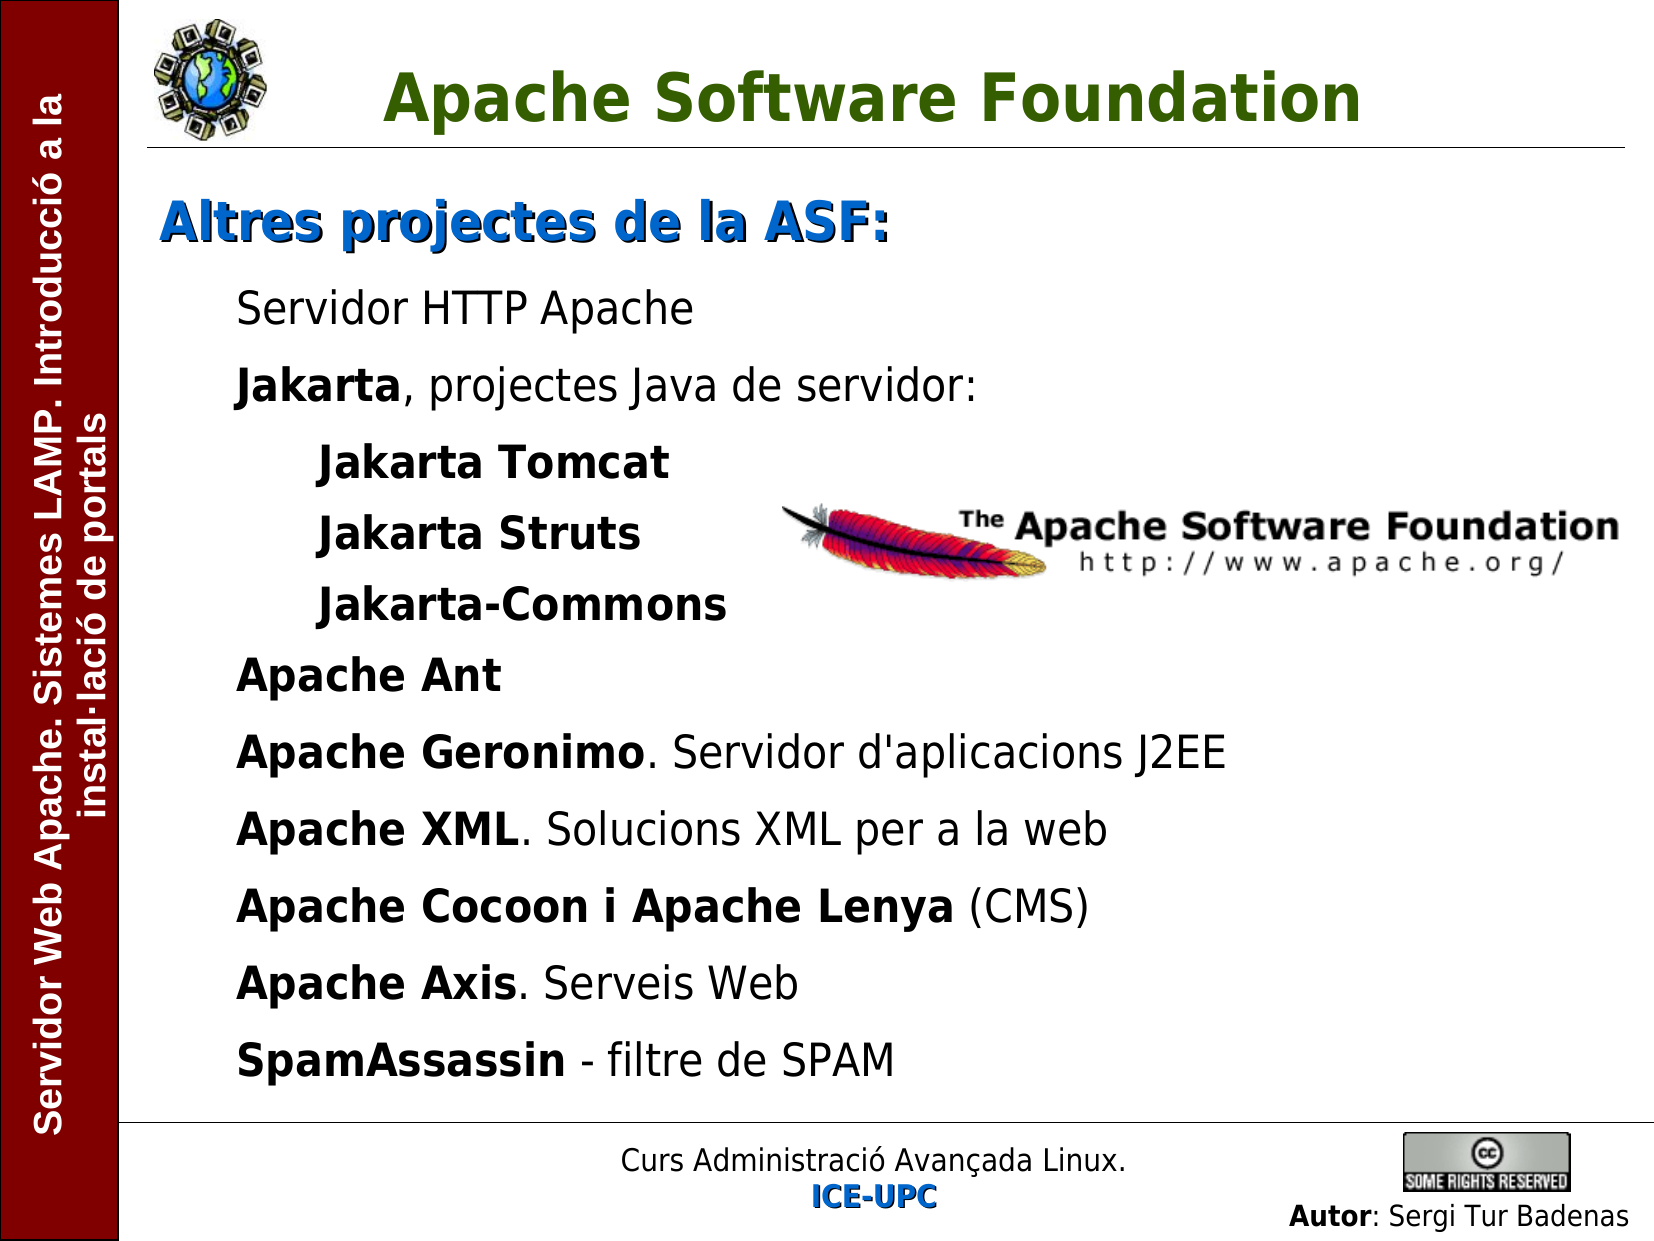

# Apache Software Foundation
Altres projectes de la ASF:
Servidor HTTP Apache
Jakarta, projectes Java de servidor:
Jakarta Tomcat
Jakarta Struts
Jakarta-Commons
Apache Ant
Apache Geronimo. Servidor d'aplicacions J2EE
Apache XML. Solucions XML per a la web
Apache Cocoon i Apache Lenya (CMS)
Apache Axis. Serveis Web
SpamAssassin - filtre de SPAM